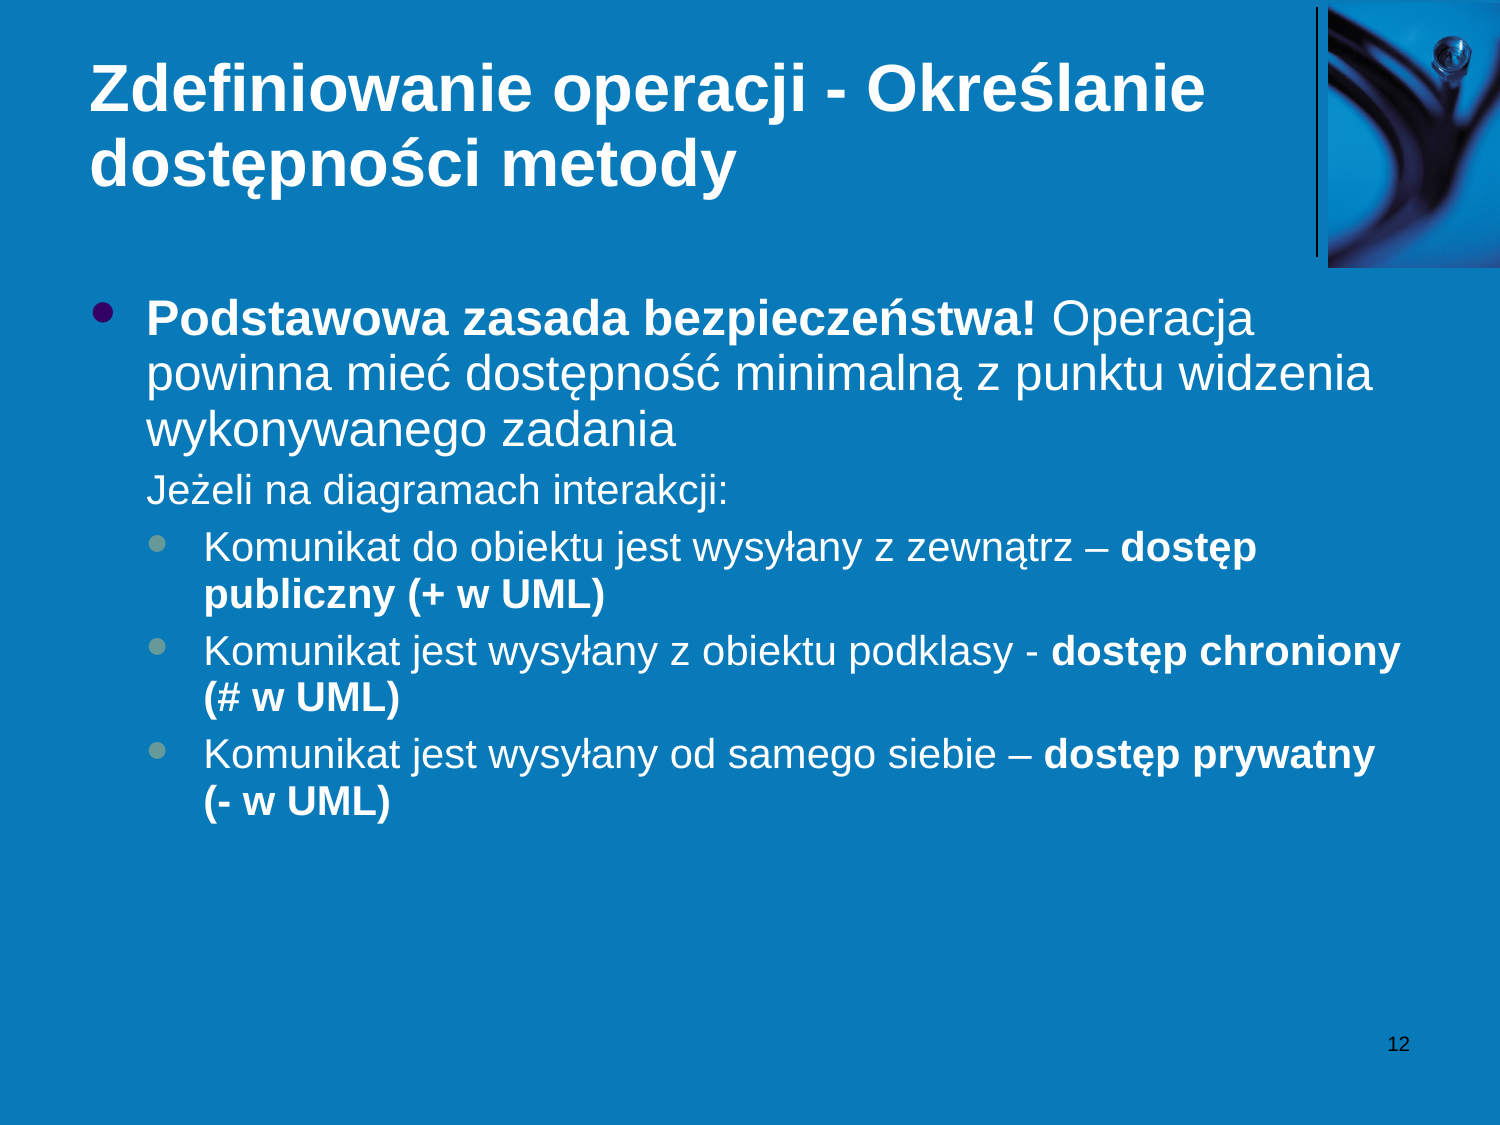

# Zdefiniowanie operacji - Określanie dostępności metody
Podstawowa zasada bezpieczeństwa! Operacja powinna mieć dostępność minimalną z punktu widzenia wykonywanego zadania
Jeżeli na diagramach interakcji:
Komunikat do obiektu jest wysyłany z zewnątrz – dostęp publiczny (+ w UML)
Komunikat jest wysyłany z obiektu podklasy - dostęp chroniony (# w UML)
Komunikat jest wysyłany od samego siebie – dostęp prywatny (- w UML)
12